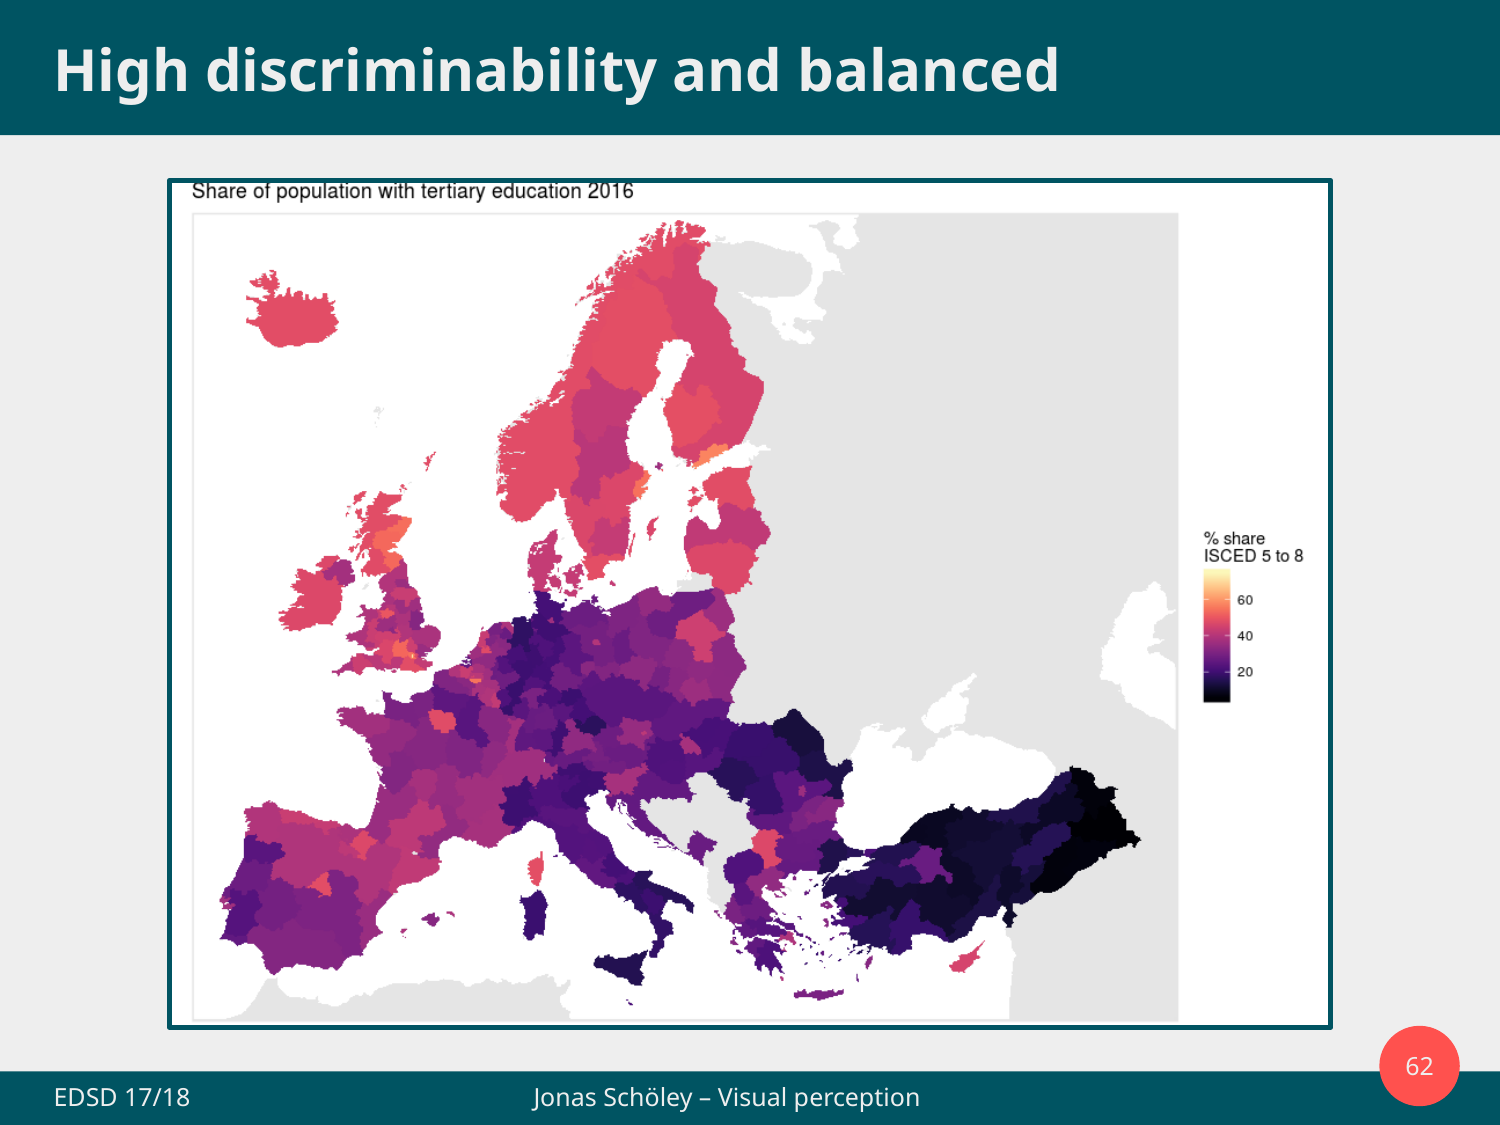

# High discriminability and balanced
62
EDSD 17/18
Jonas Schöley – Visual perception